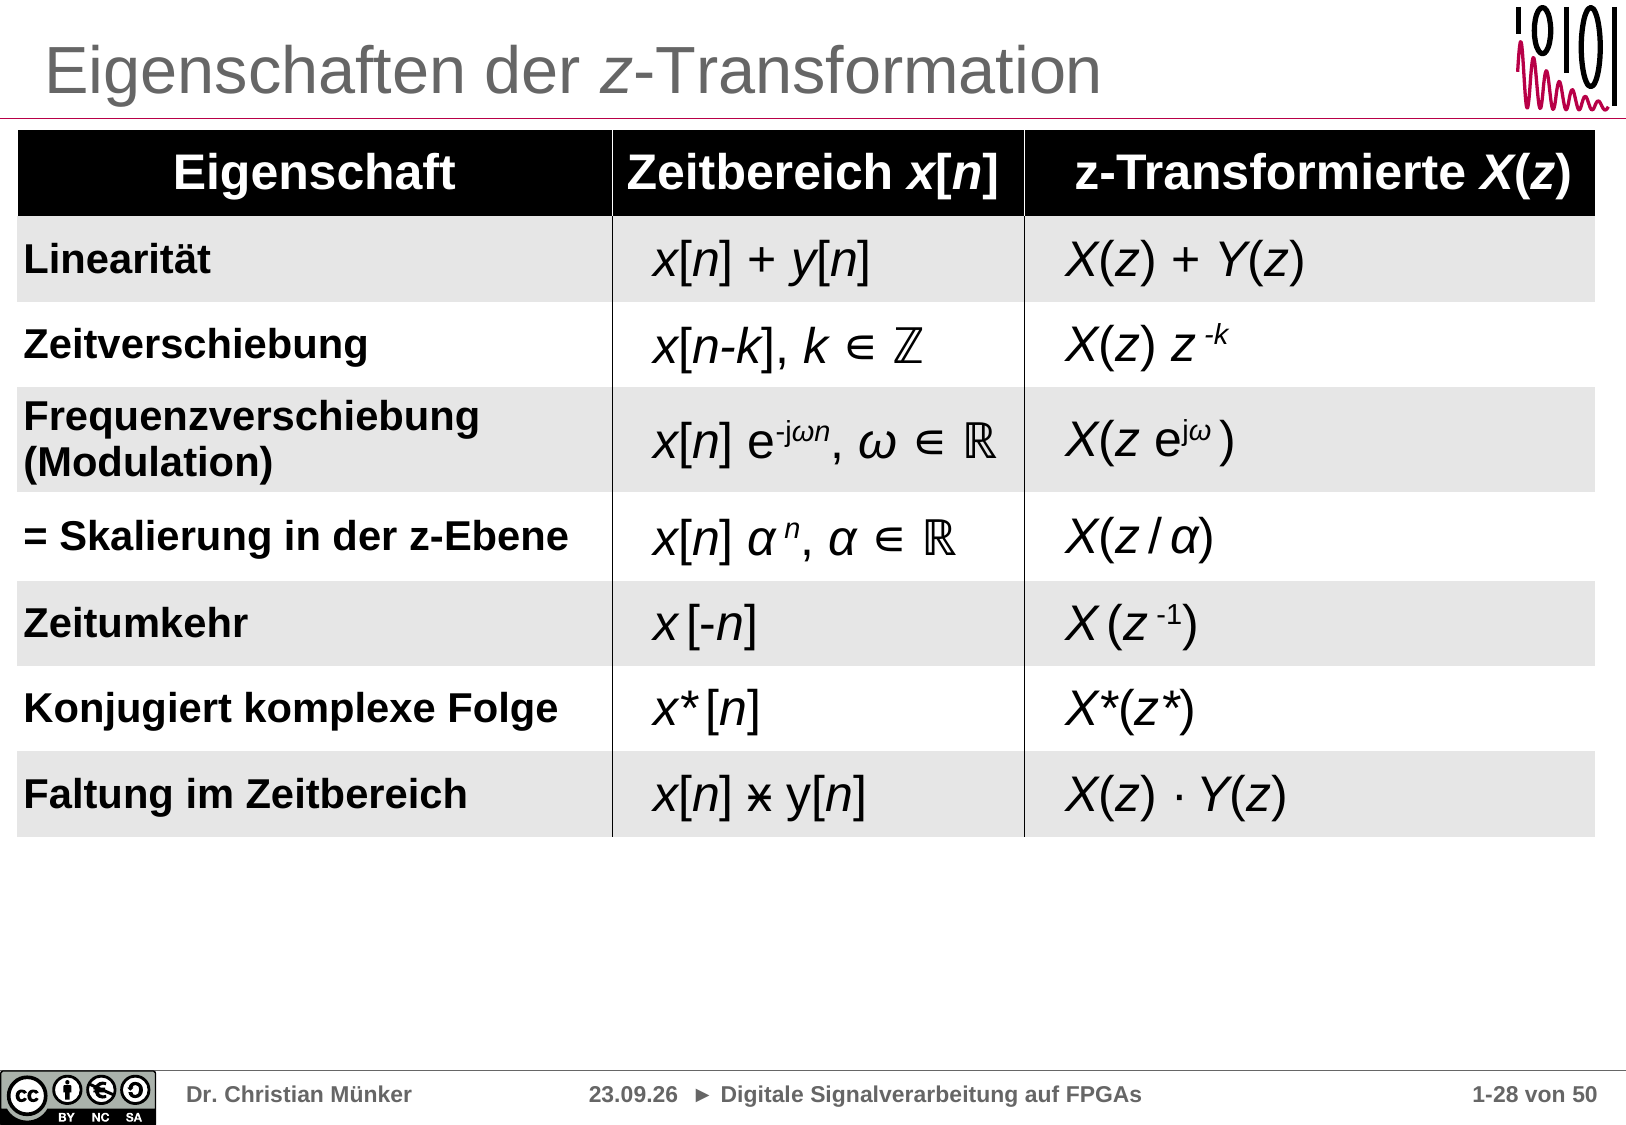

# Eigenschaften der z-Transformation
| Eigenschaft | Zeitbereich x[n] | z-Transformierte X(z) |
| --- | --- | --- |
| Linearität | x[n] + y[n] | X(z) + Y(z) |
| Zeitverschiebung | x[n-k], k ∊ ℤ | X(z) z -k |
| Frequenzverschiebung (Modulation) | x[n] e-jωn, ω ∊ ℝ | X(z ejω ) |
| = Skalierung in der z-Ebene | x[n] α n, α ∊ ℝ | X(z / α) |
| Zeitumkehr | x [-n] | X (z -1) |
| Konjugiert komplexe Folge | x\* [n] | X\*(z\*) |
| Faltung im Zeitbereich | x[n] ӿ y[n] | X(z) · Y(z) |